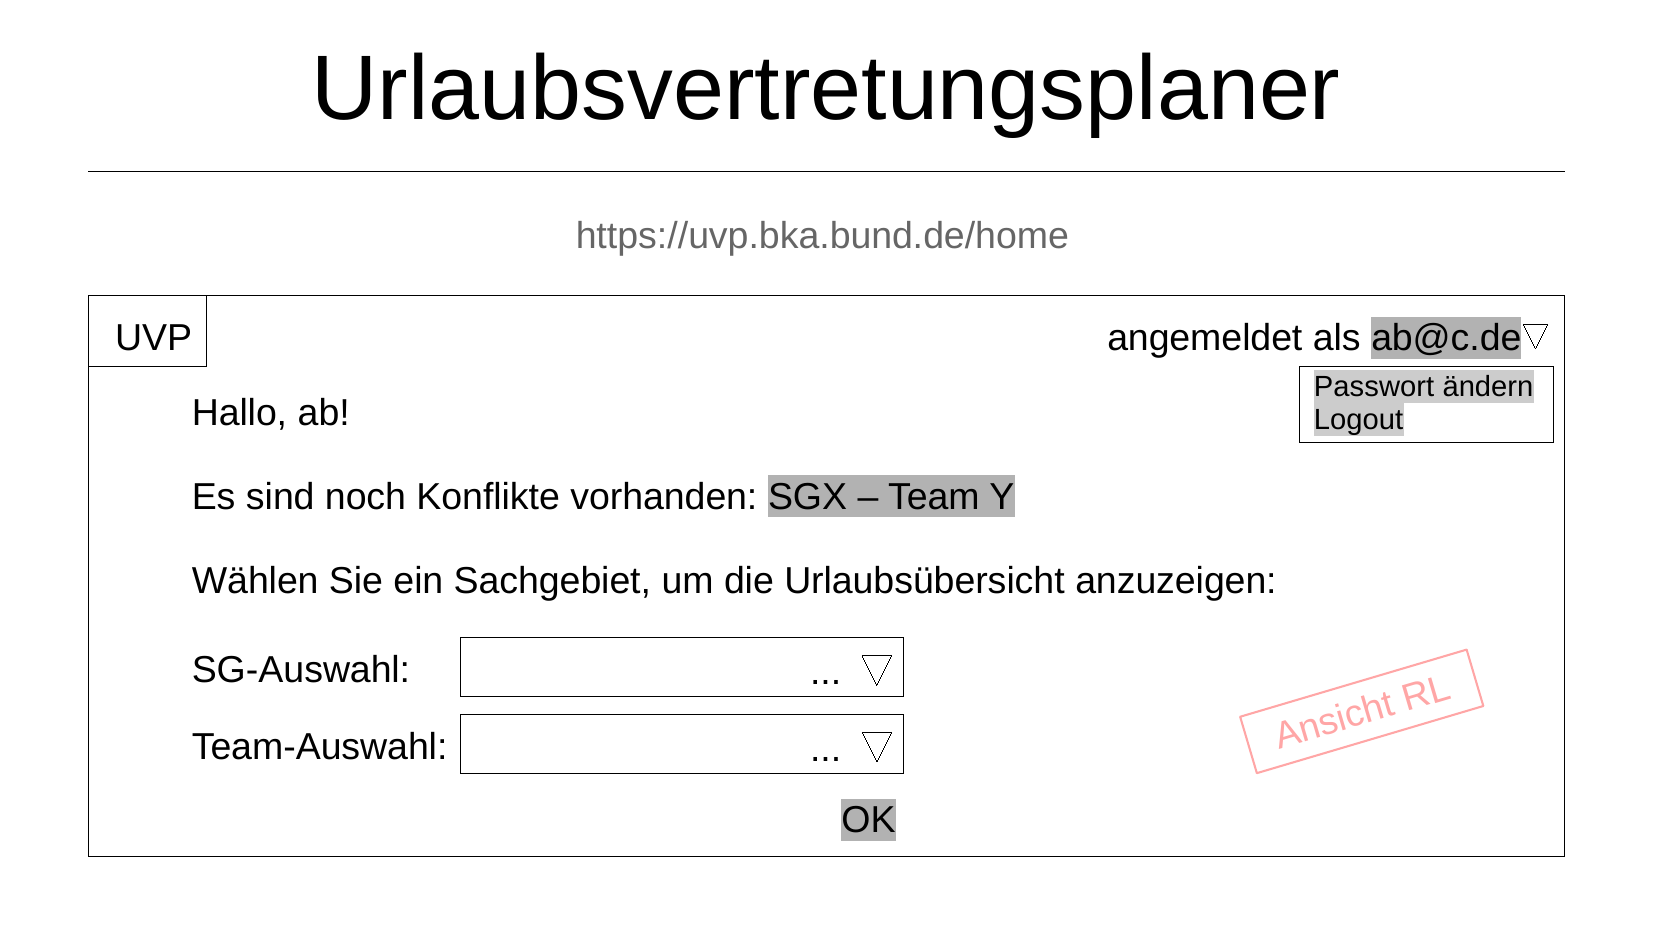

# Urlaubsvertretungsplaner
https://uvp.bka.bund.de/home
UVP
angemeldet als ab@c.de
Passwort ändern
Logout
Hallo, ab!
Es sind noch Konflikte vorhanden: SGX – Team Y
Wählen Sie ein Sachgebiet, um die Urlaubsübersicht anzuzeigen:
SG-Auswahl:
...
Ansicht RL
Team-Auswahl:
...
OK